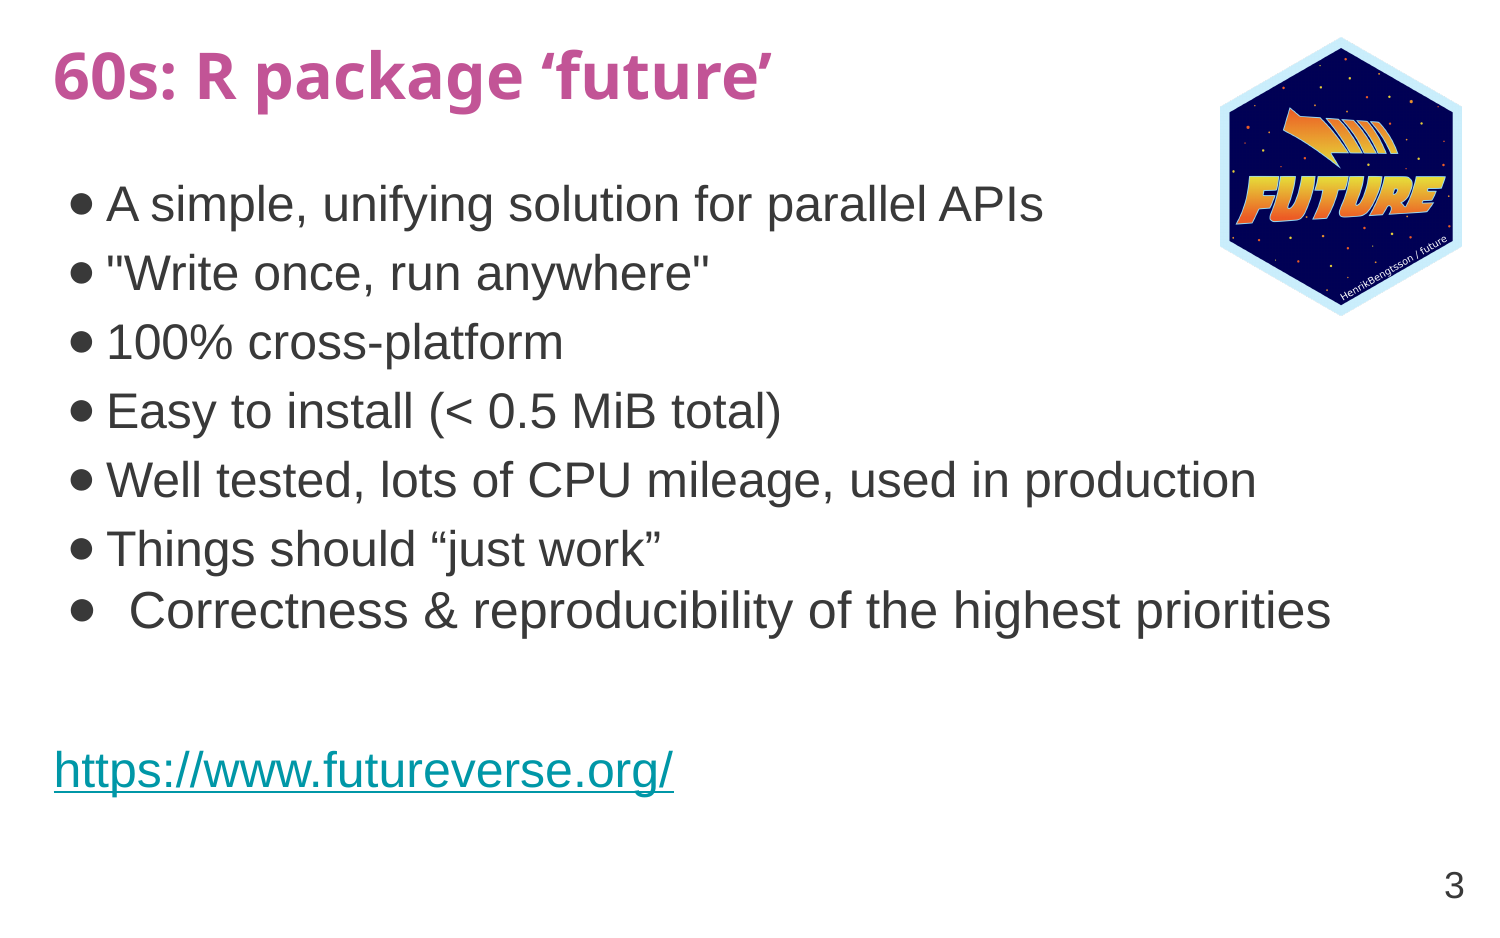

# 60s: R package ‘future’
A simple, unifying solution for parallel APIs
"Write once, run anywhere"
100% cross-platform
Easy to install (< 0.5 MiB total)
Well tested, lots of CPU mileage, used in production
Things should “just work”
Correctness & reproducibility of the highest priorities
https://www.futureverse.org/